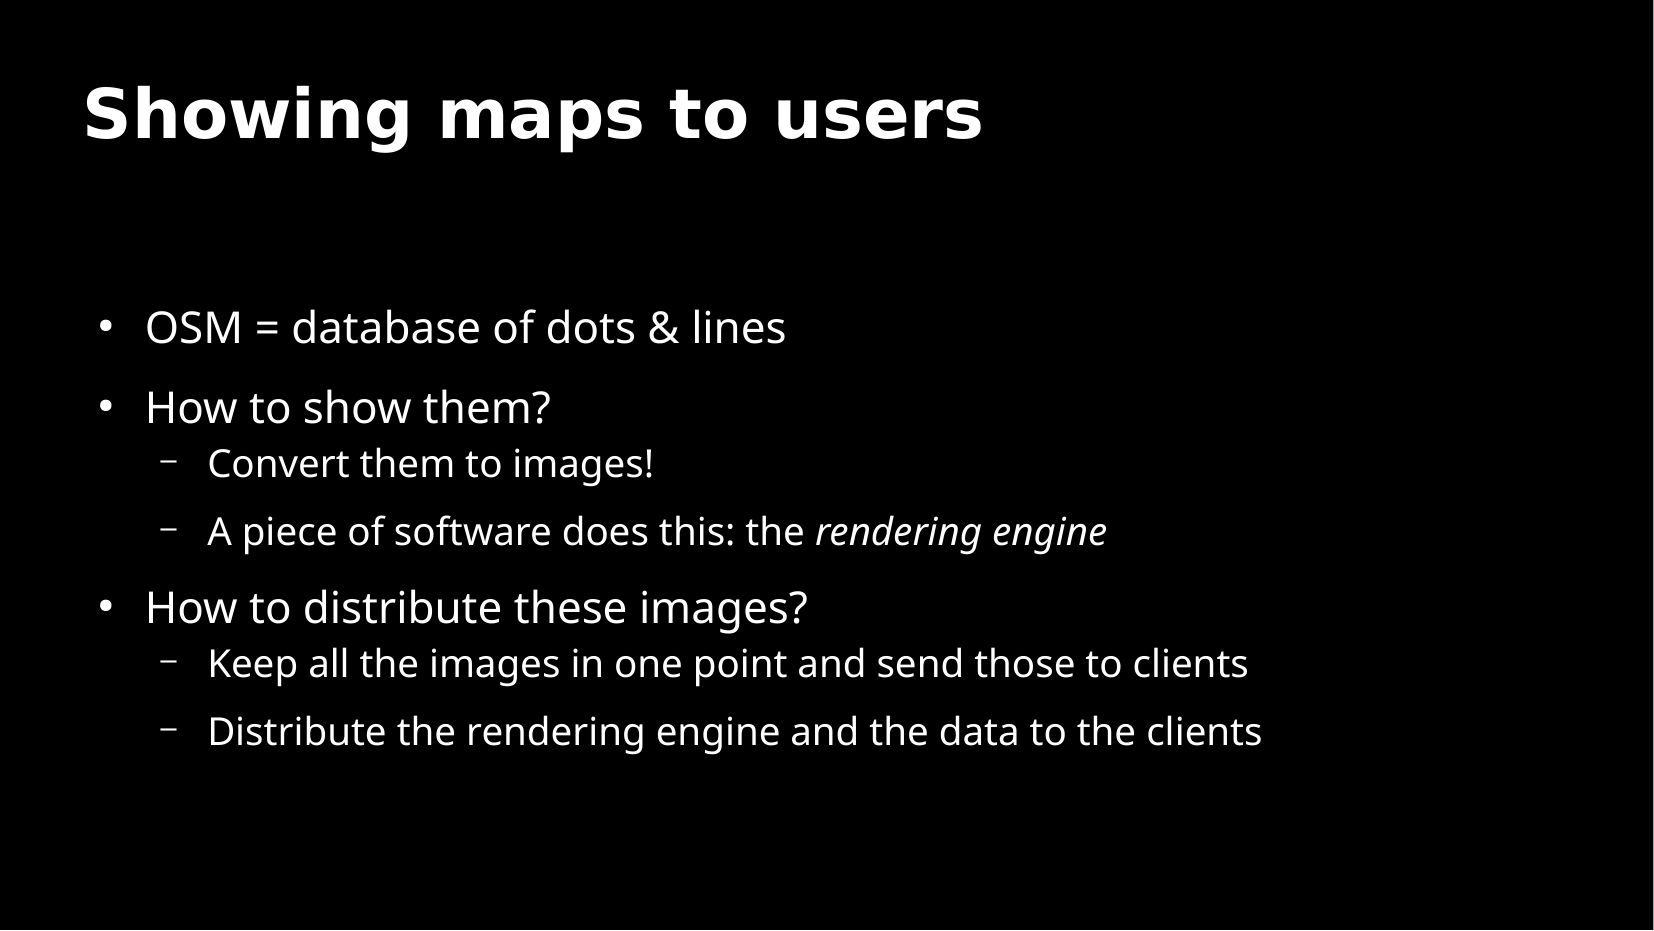

# Showing maps to users
OSM = database of dots & lines
How to show them?
Convert them to images!
A piece of software does this: the rendering engine
How to distribute these images?
Keep all the images in one point and send those to clients
Distribute the rendering engine and the data to the clients